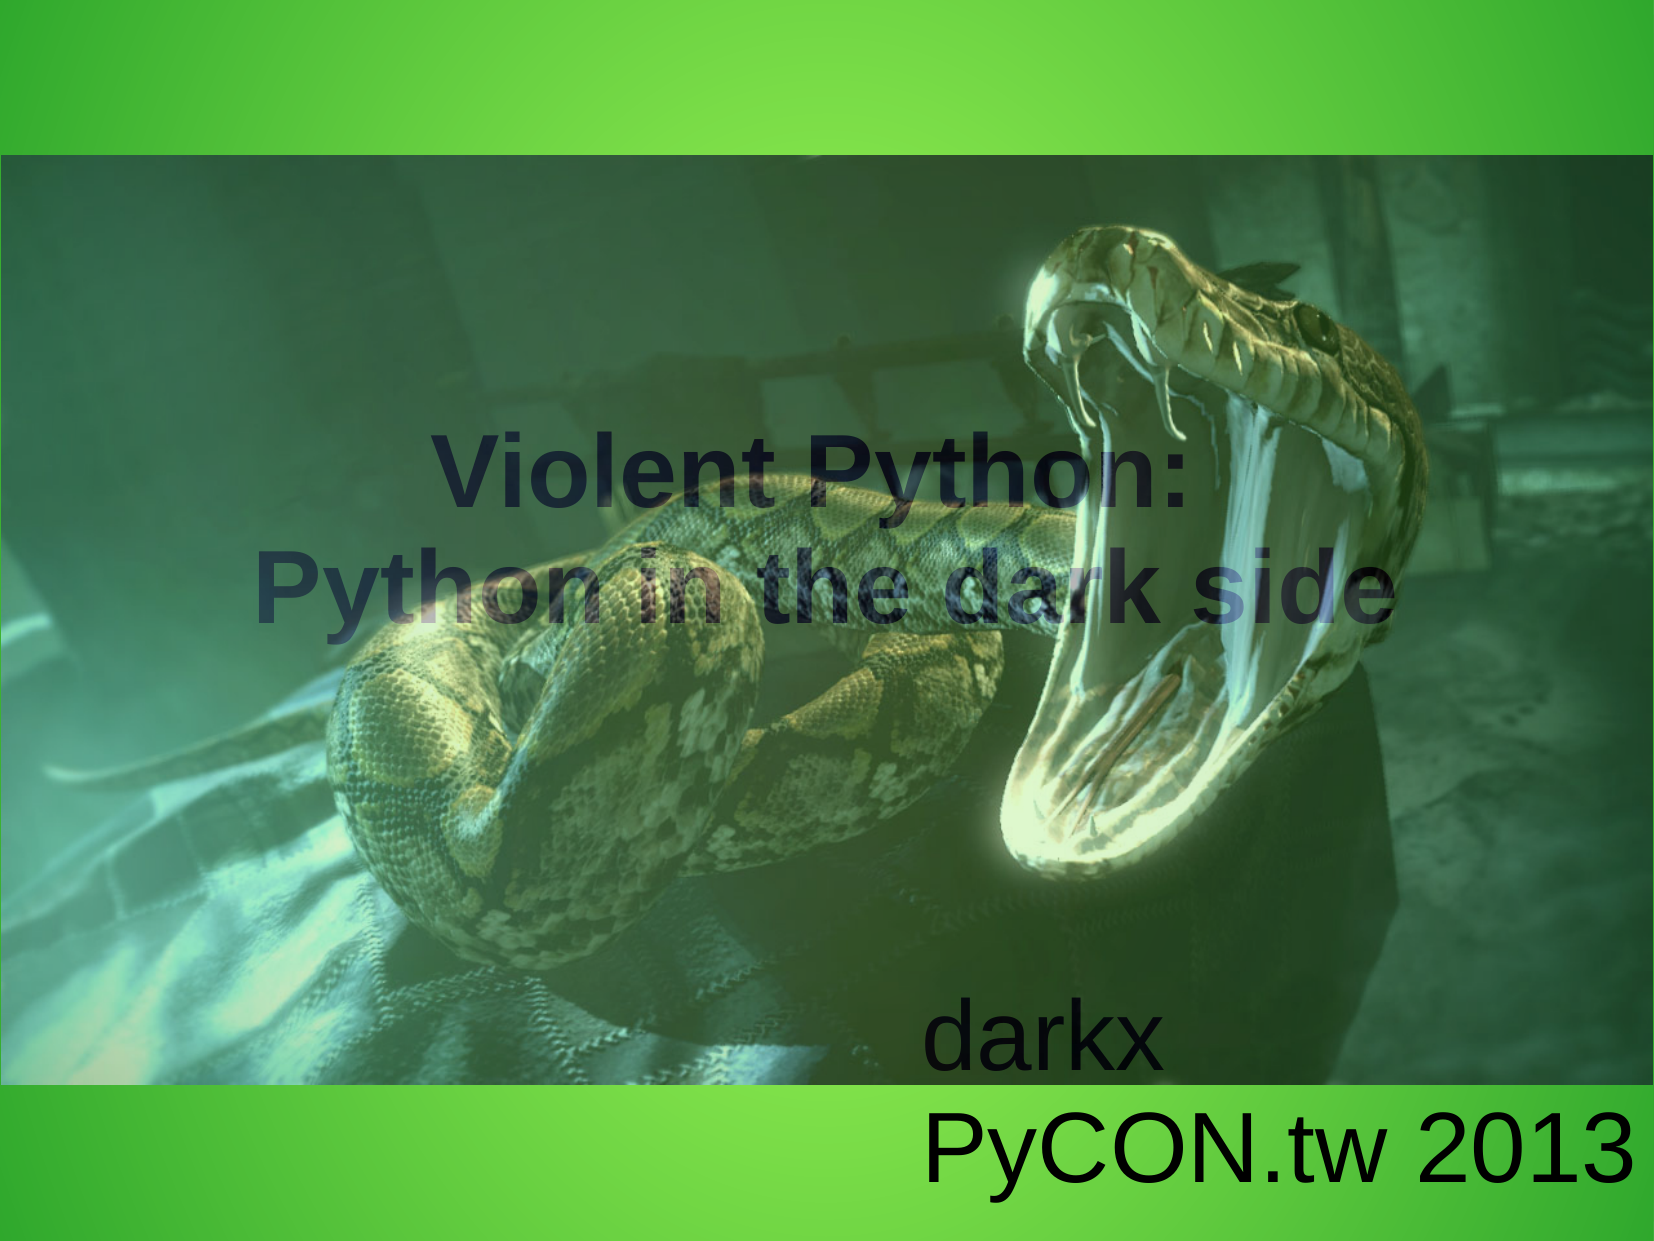

# Violent Python:
Python in the dark side
darkx
PyCON.tw 2013